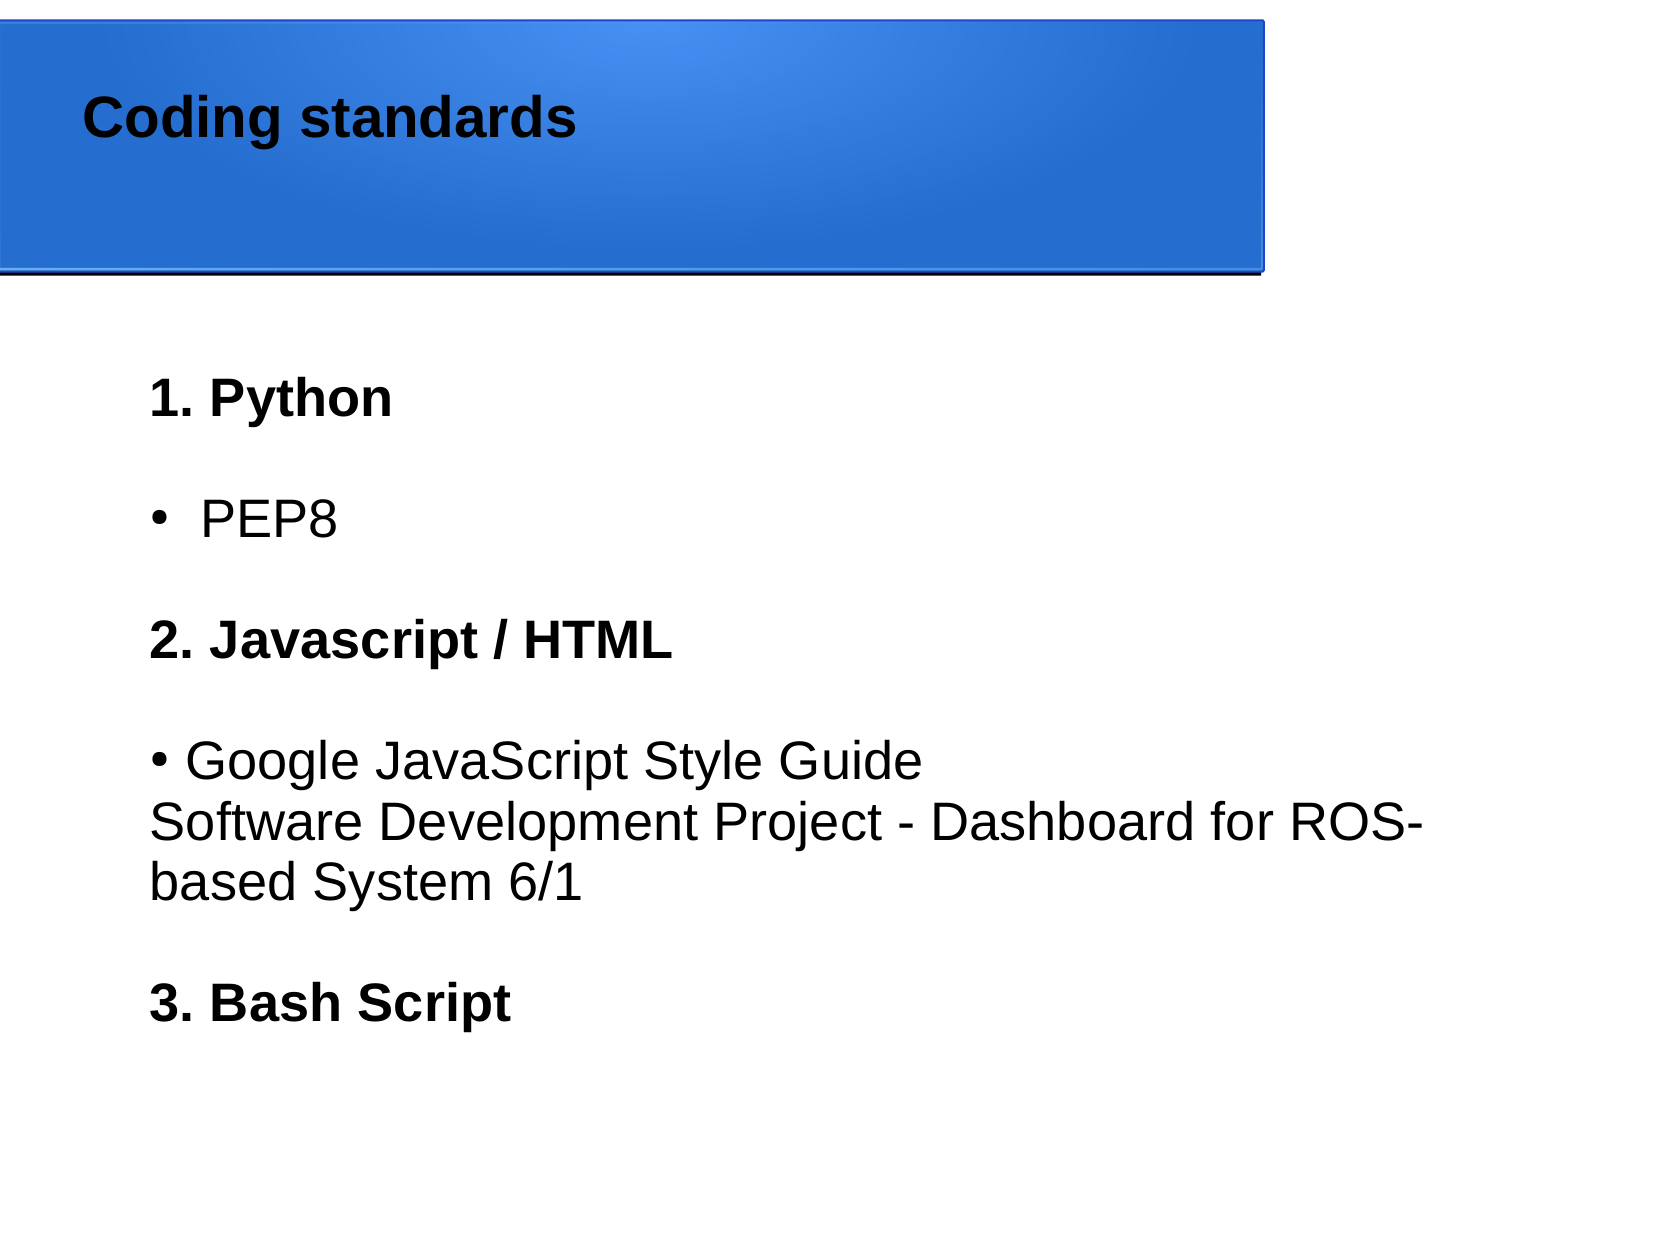

# Coding standards
1. Python
 PEP8
2. Javascript / HTML
Google JavaScript Style Guide
Software Development Project - Dashboard for ROS-based System 6/1
3. Bash Script